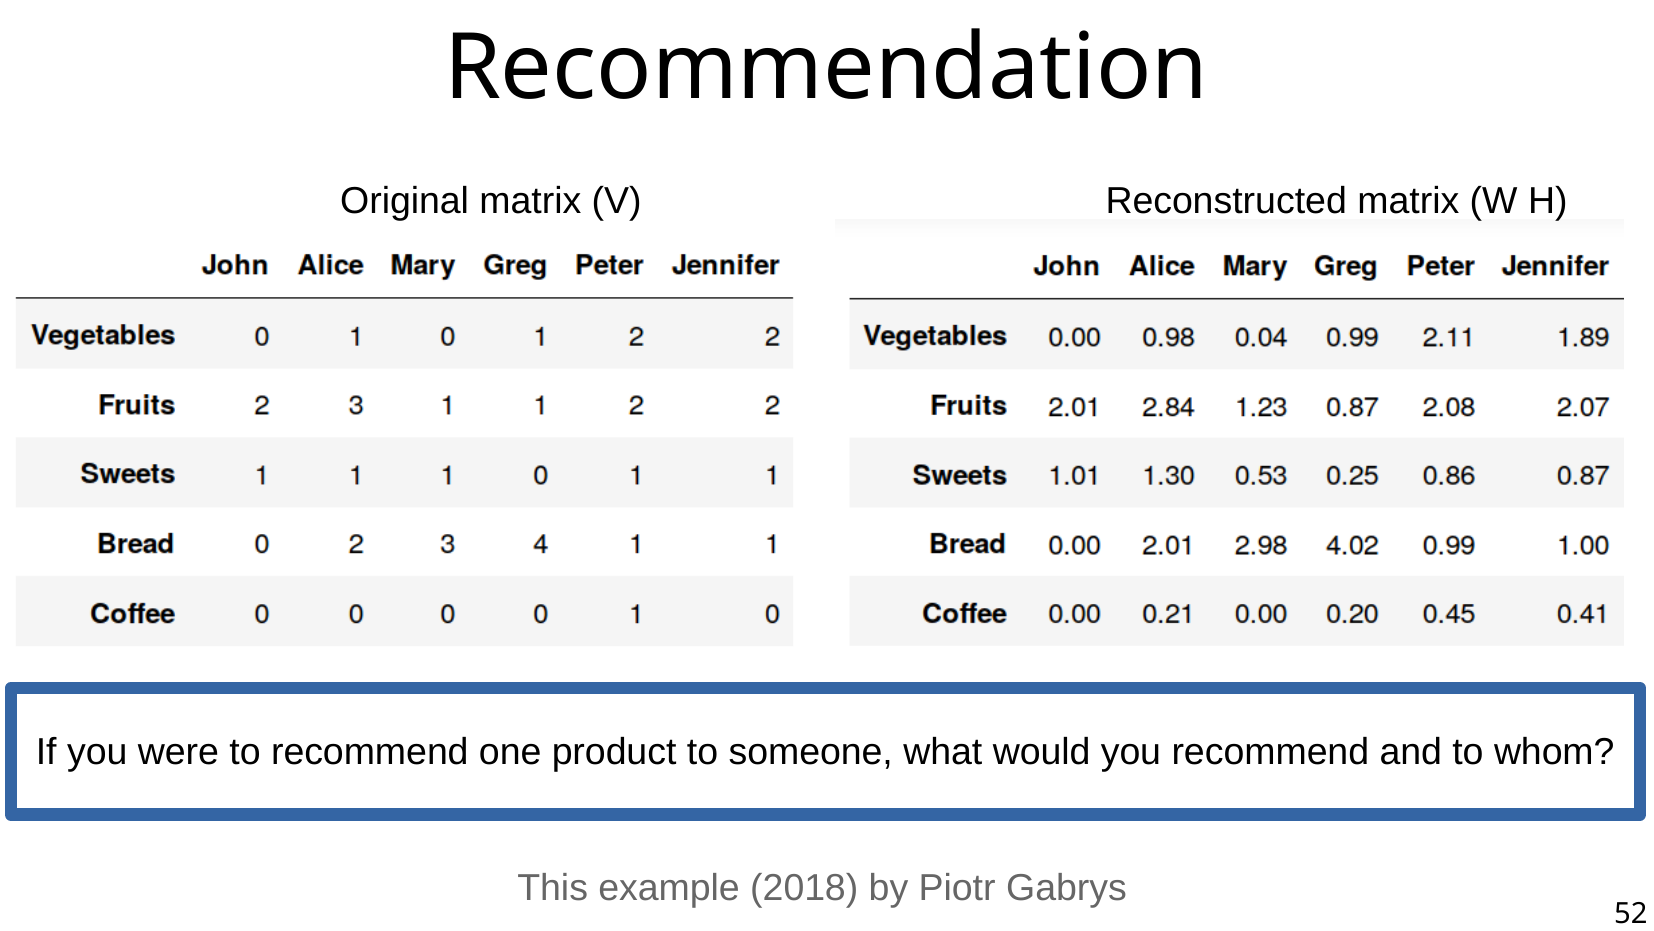

# Recommendation
Original matrix (V)
Reconstructed matrix (W H)
If you were to recommend one product to someone, what would you recommend and to whom?
This example (2018) by Piotr Gabrys
52